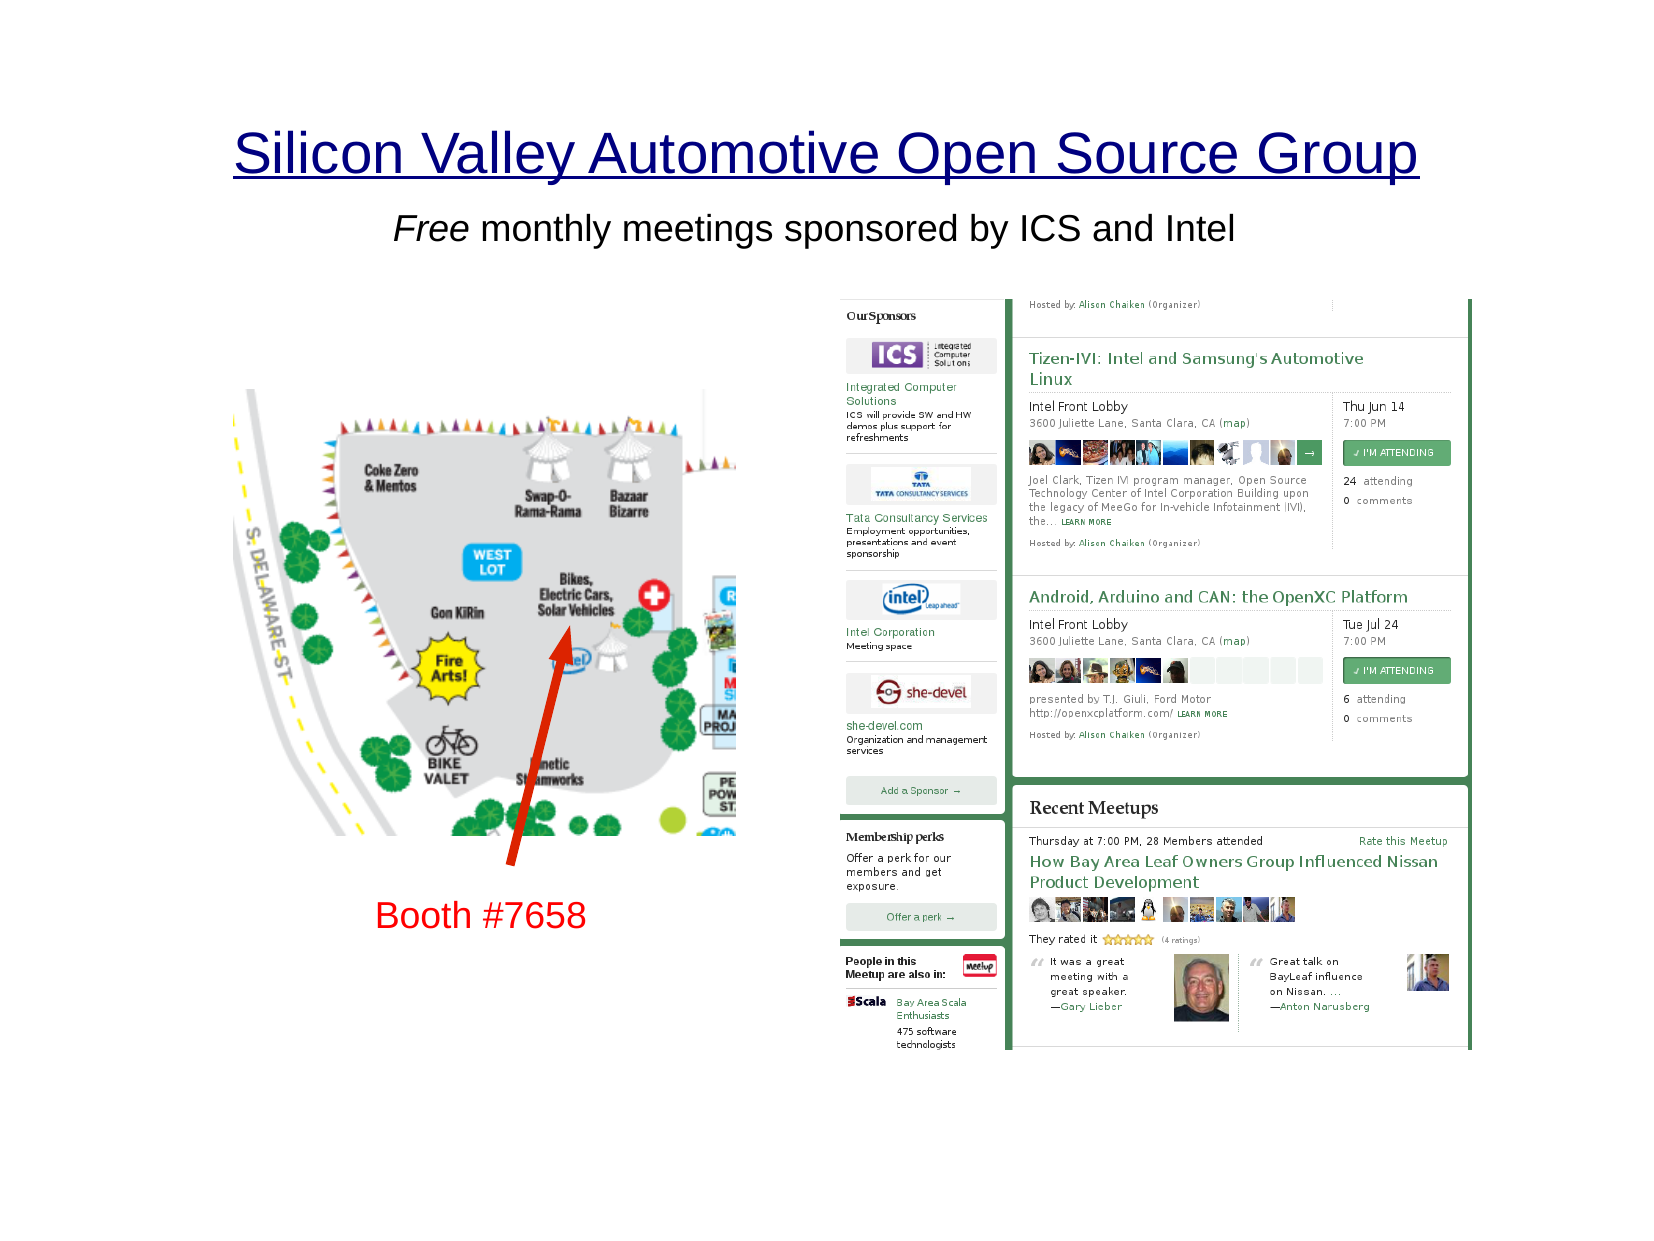

# Silicon Valley Automotive Open Source Group
Free monthly meetings sponsored by ICS and Intel
Booth #7658